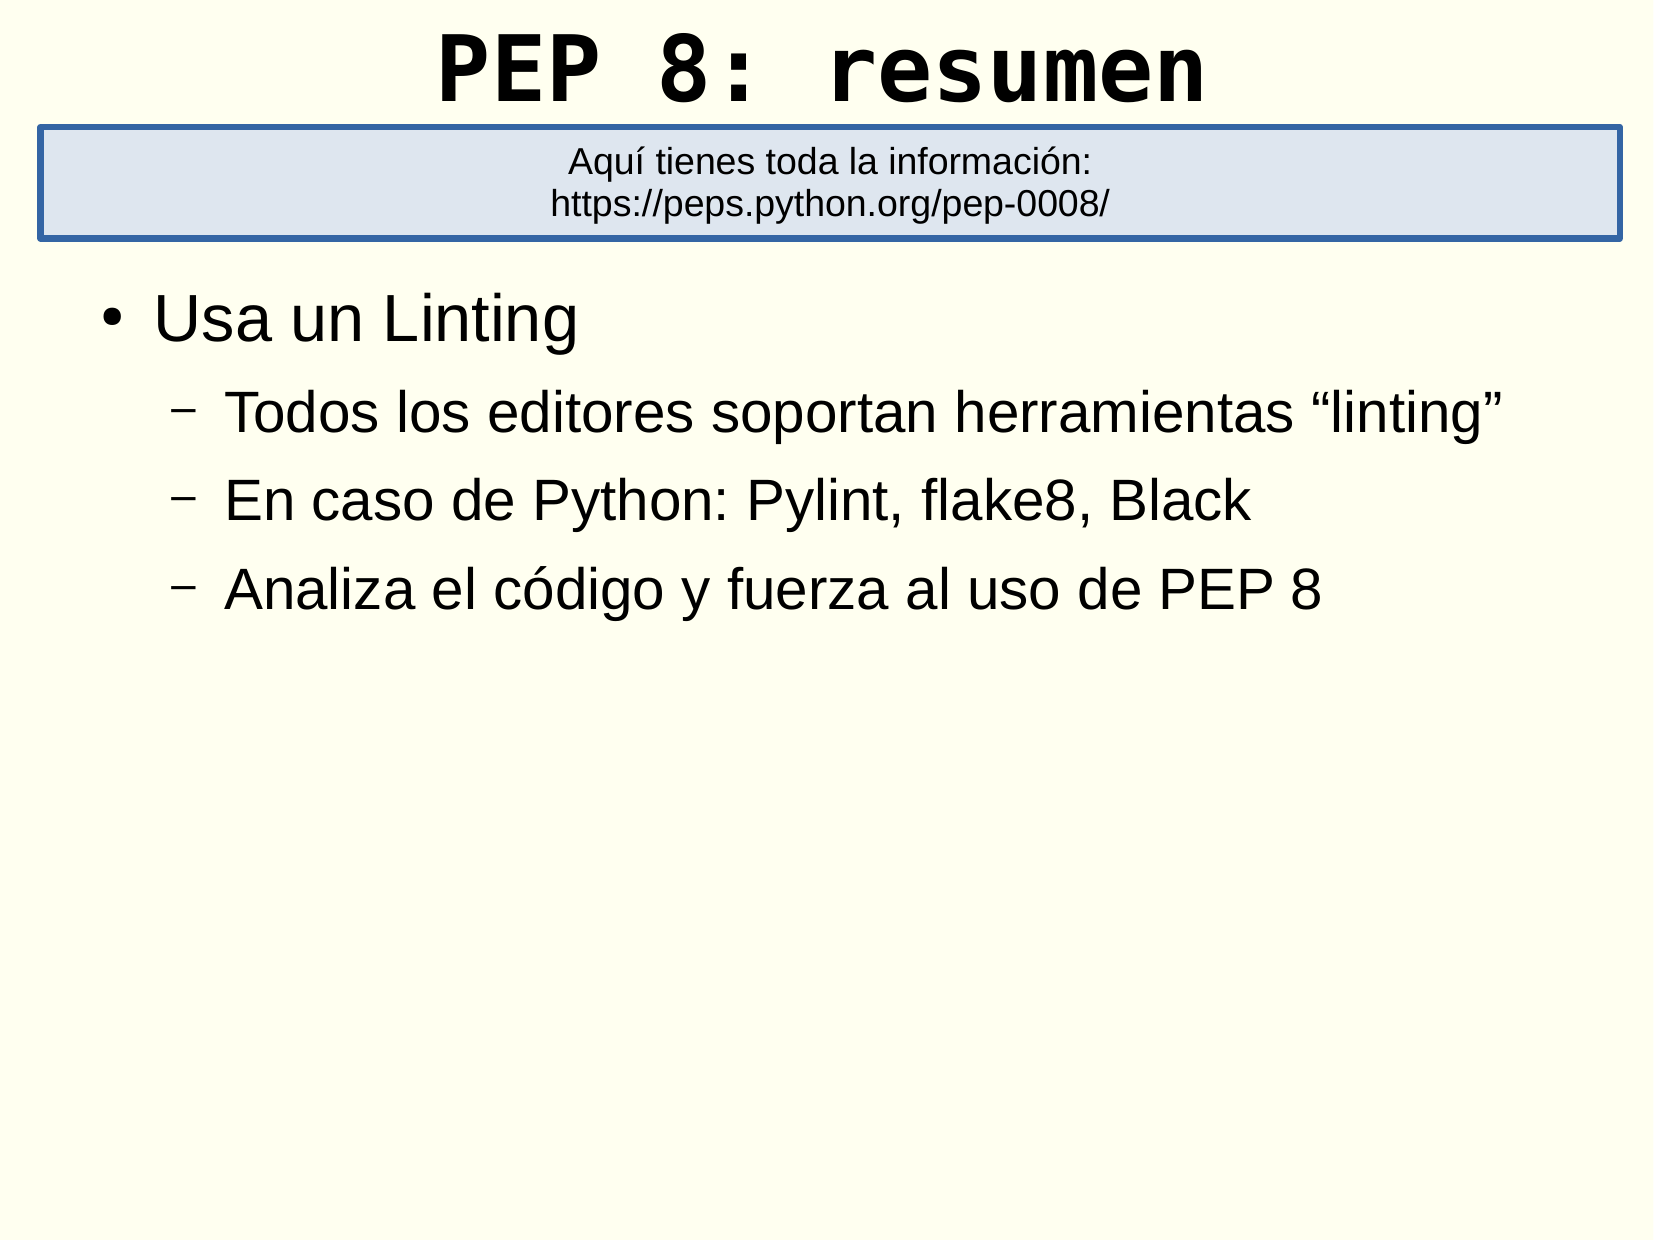

# PEP 8: resumen
Aquí tienes toda la información:
https://peps.python.org/pep-0008/
Usa un Linting
Todos los editores soportan herramientas “linting”
En caso de Python: Pylint, flake8, Black
Analiza el código y fuerza al uso de PEP 8